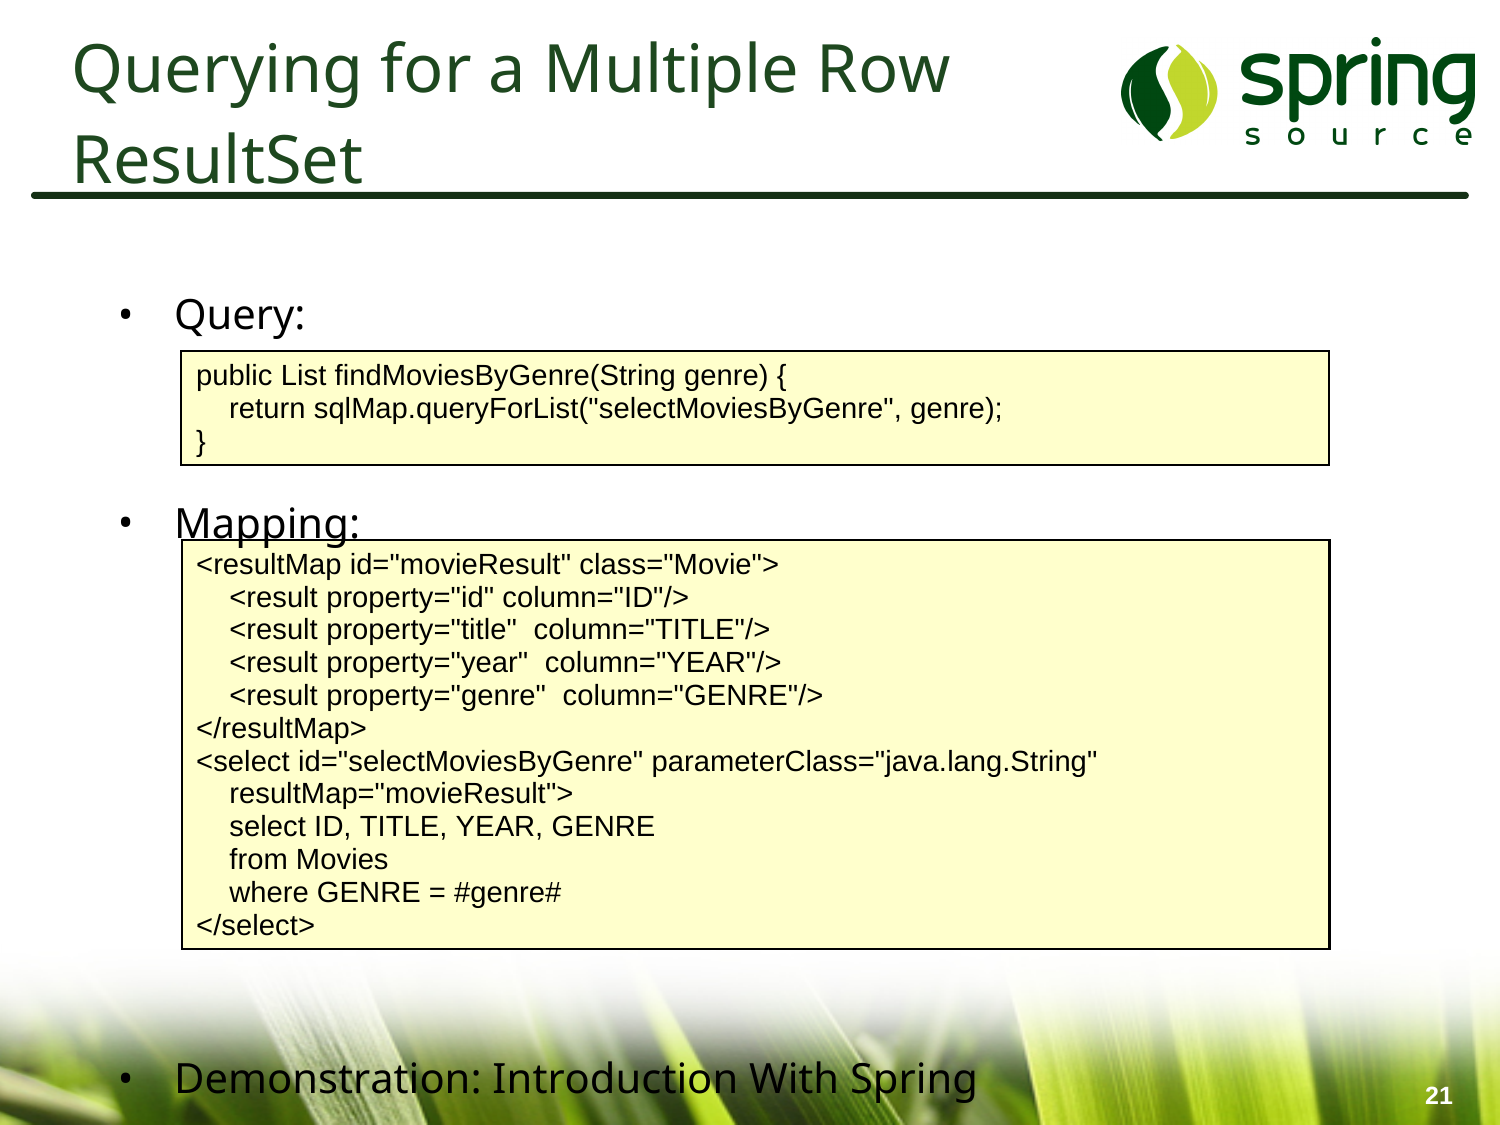

# Querying for a Multiple Row ResultSet
Query:
Mapping:
Demonstration: Introduction With Spring
public List findMoviesByGenre(String genre) {
 return sqlMap.queryForList("selectMoviesByGenre", genre);
}
<resultMap id="movieResult" class="Movie">
 <result property="id" column="ID"/>
 <result property="title" column="TITLE"/>
 <result property="year" column="YEAR"/>
 <result property="genre" column="GENRE"/>
</resultMap>
<select id="selectMoviesByGenre" parameterClass="java.lang.String"
 resultMap="movieResult">
 select ID, TITLE, YEAR, GENRE
 from Movies
 where GENRE = #genre#
</select>